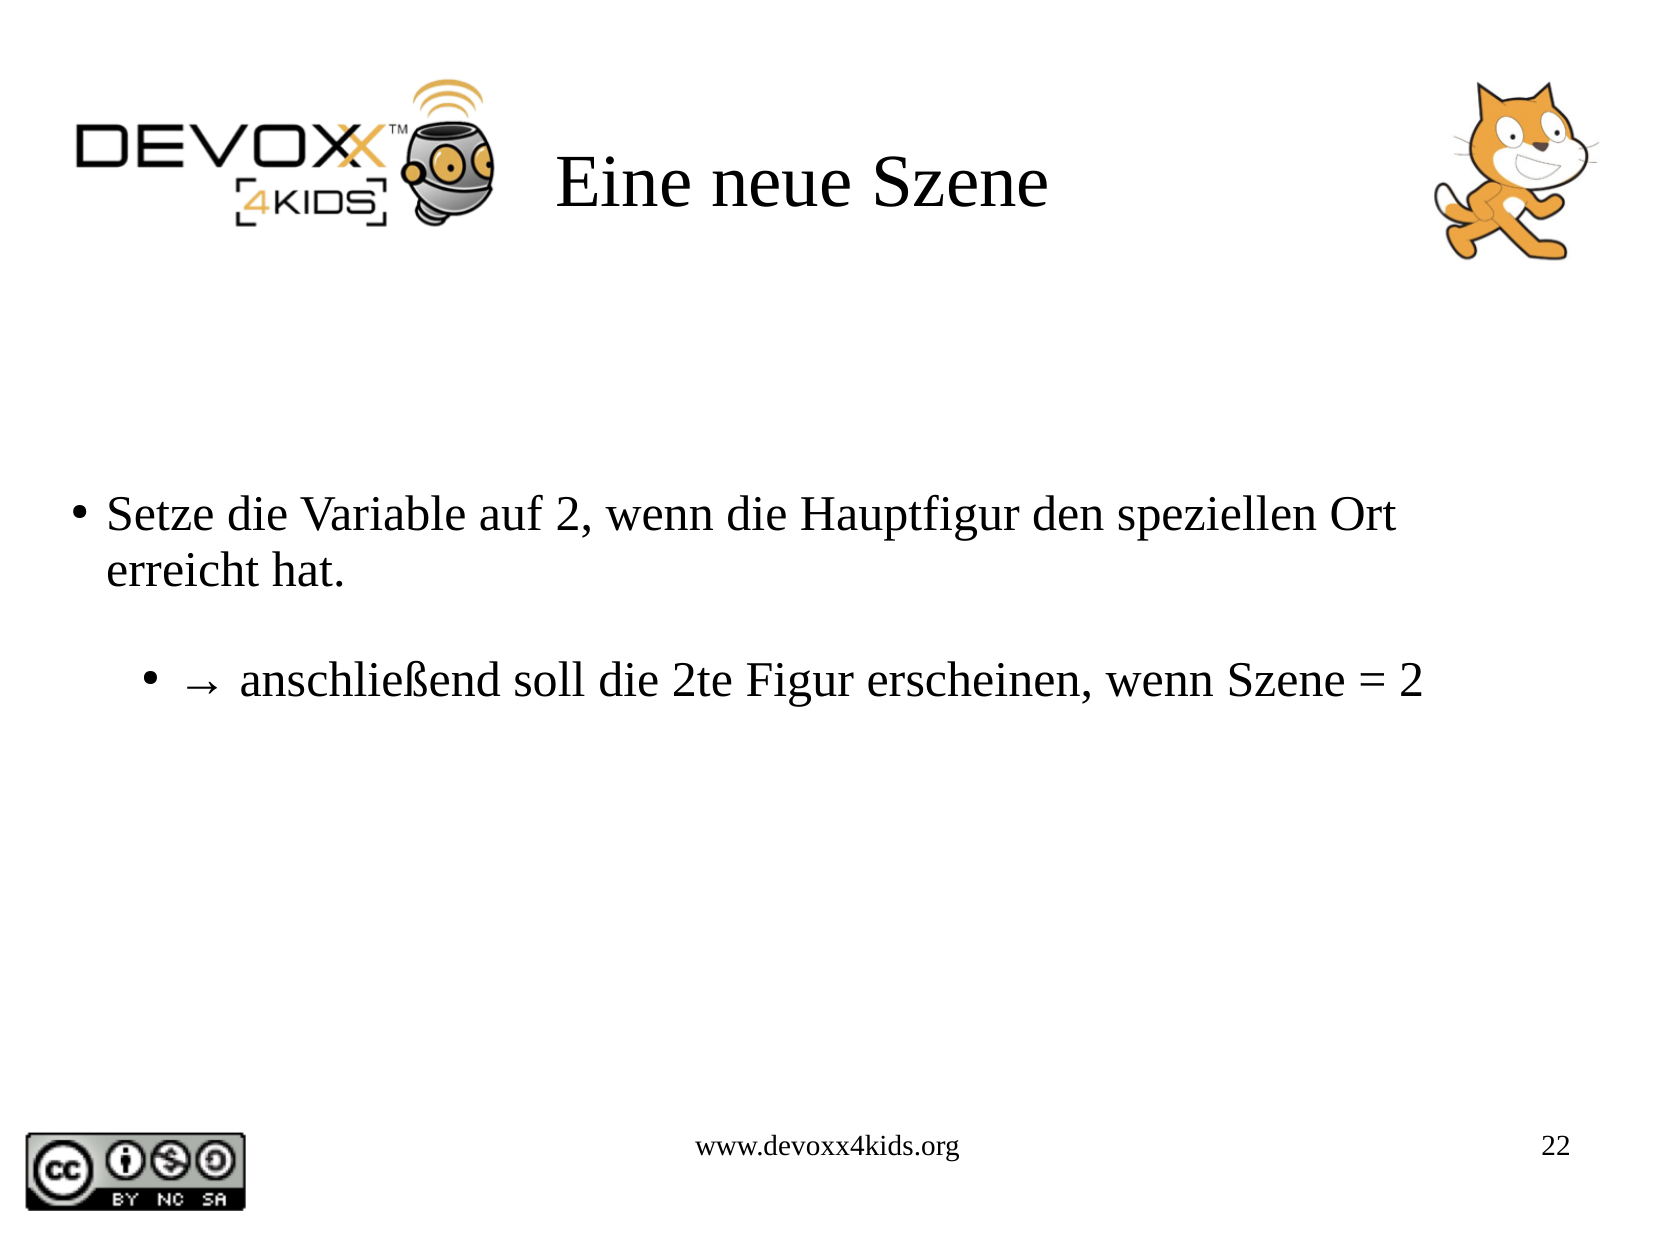

# Eine neue Szene
Setze die Variable auf 2, wenn die Hauptfigur den speziellen Ort erreicht hat.
→ anschließend soll die 2te Figur erscheinen, wenn Szene = 2
www.devoxx4kids.org
22